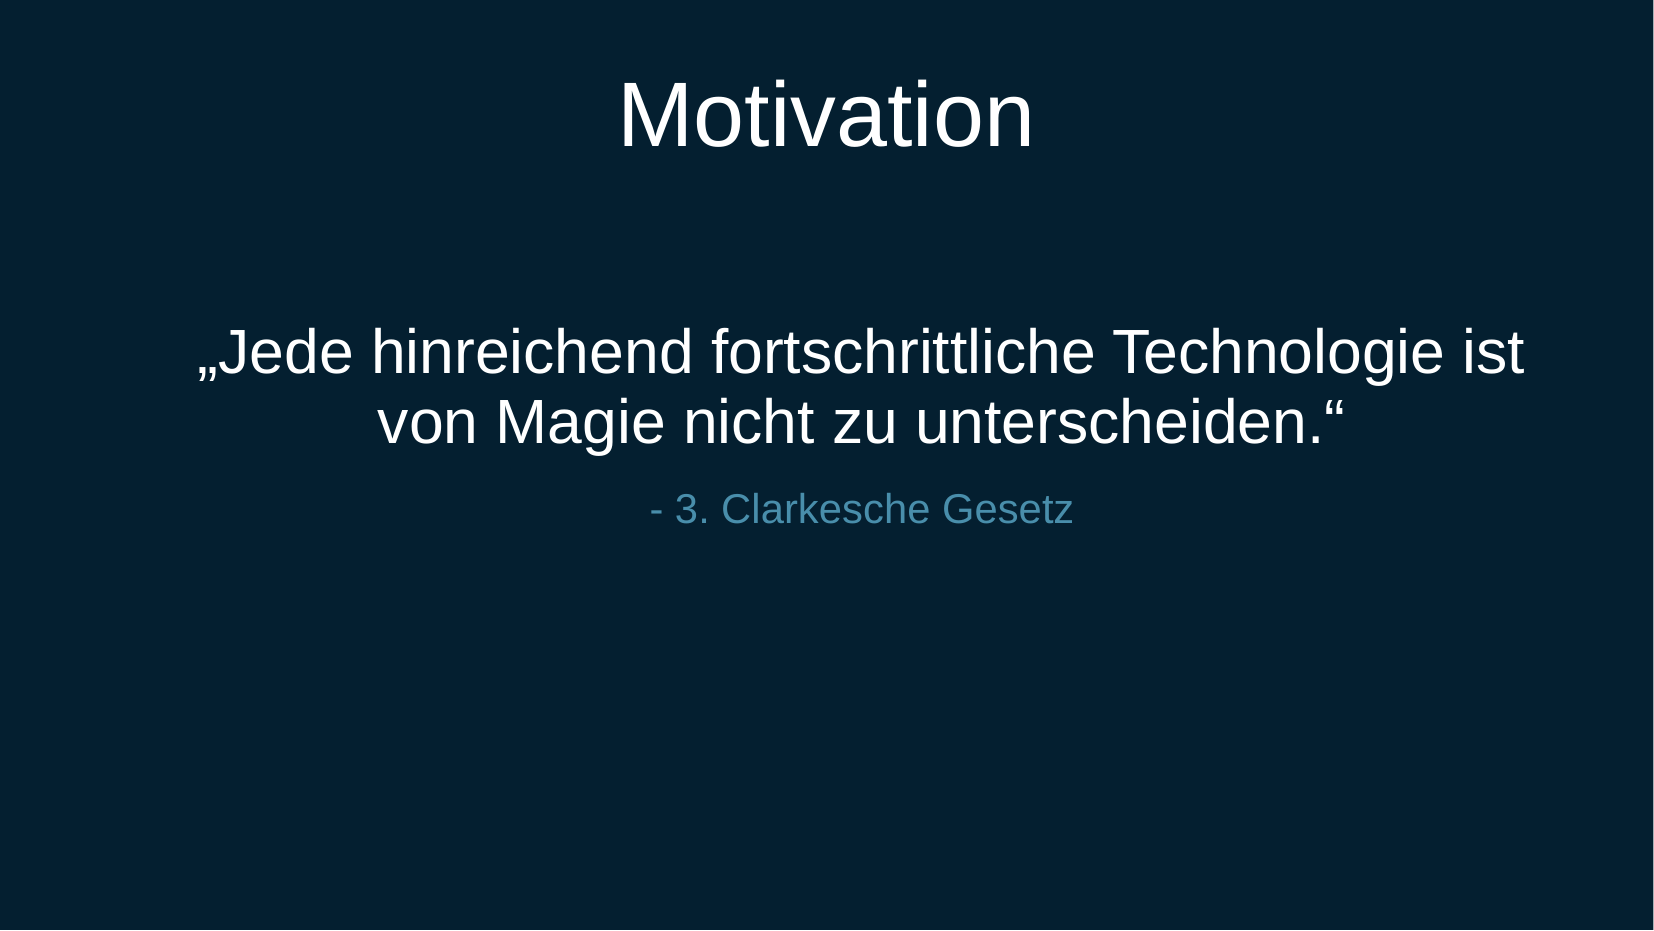

# Motivation
„Jede hinreichend fortschrittliche Technologie ist von Magie nicht zu unterscheiden.“
- 3. Clarkesche Gesetz